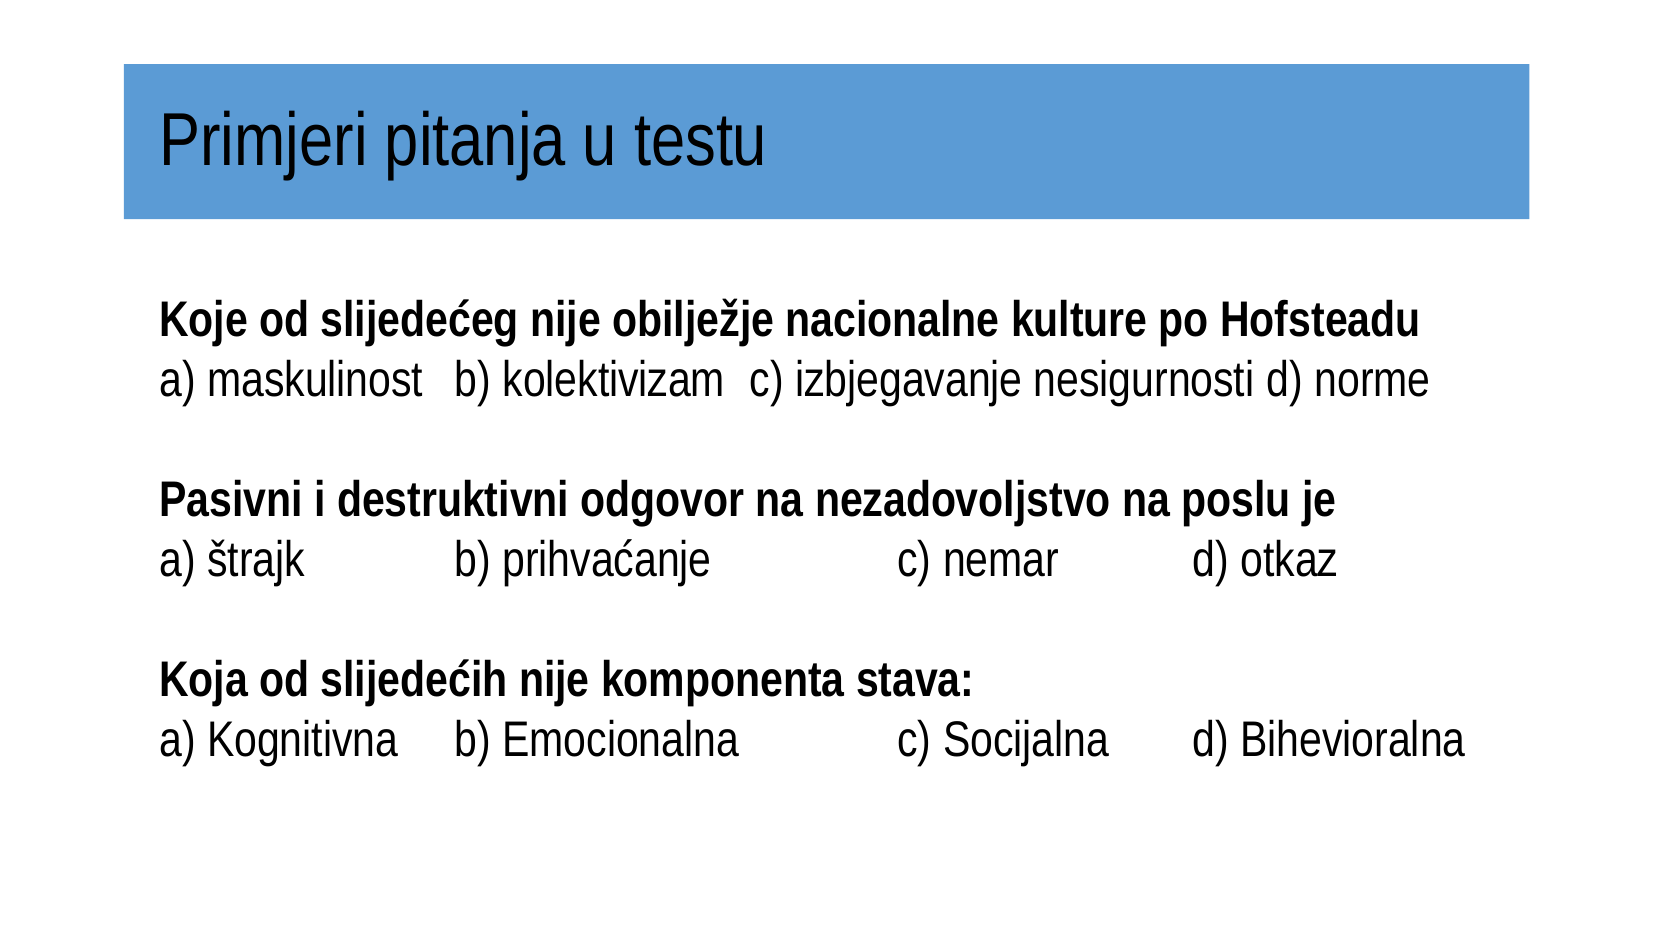

# Primjeri pitanja u testu
Koje od slijedećeg nije obilježje nacionalne kulture po Hofsteadu
a) maskulinost	b) kolektivizam	c) izbjegavanje nesigurnosti	d) norme
Pasivni i destruktivni odgovor na nezadovoljstvo na poslu je
a) štrajk			b) prihvaćanje 			c) nemar		d) otkaz
Koja od slijedećih nije komponenta stava:
a) Kognitivna	b) Emocionalna			c) Socijalna		d) Bihevioralna